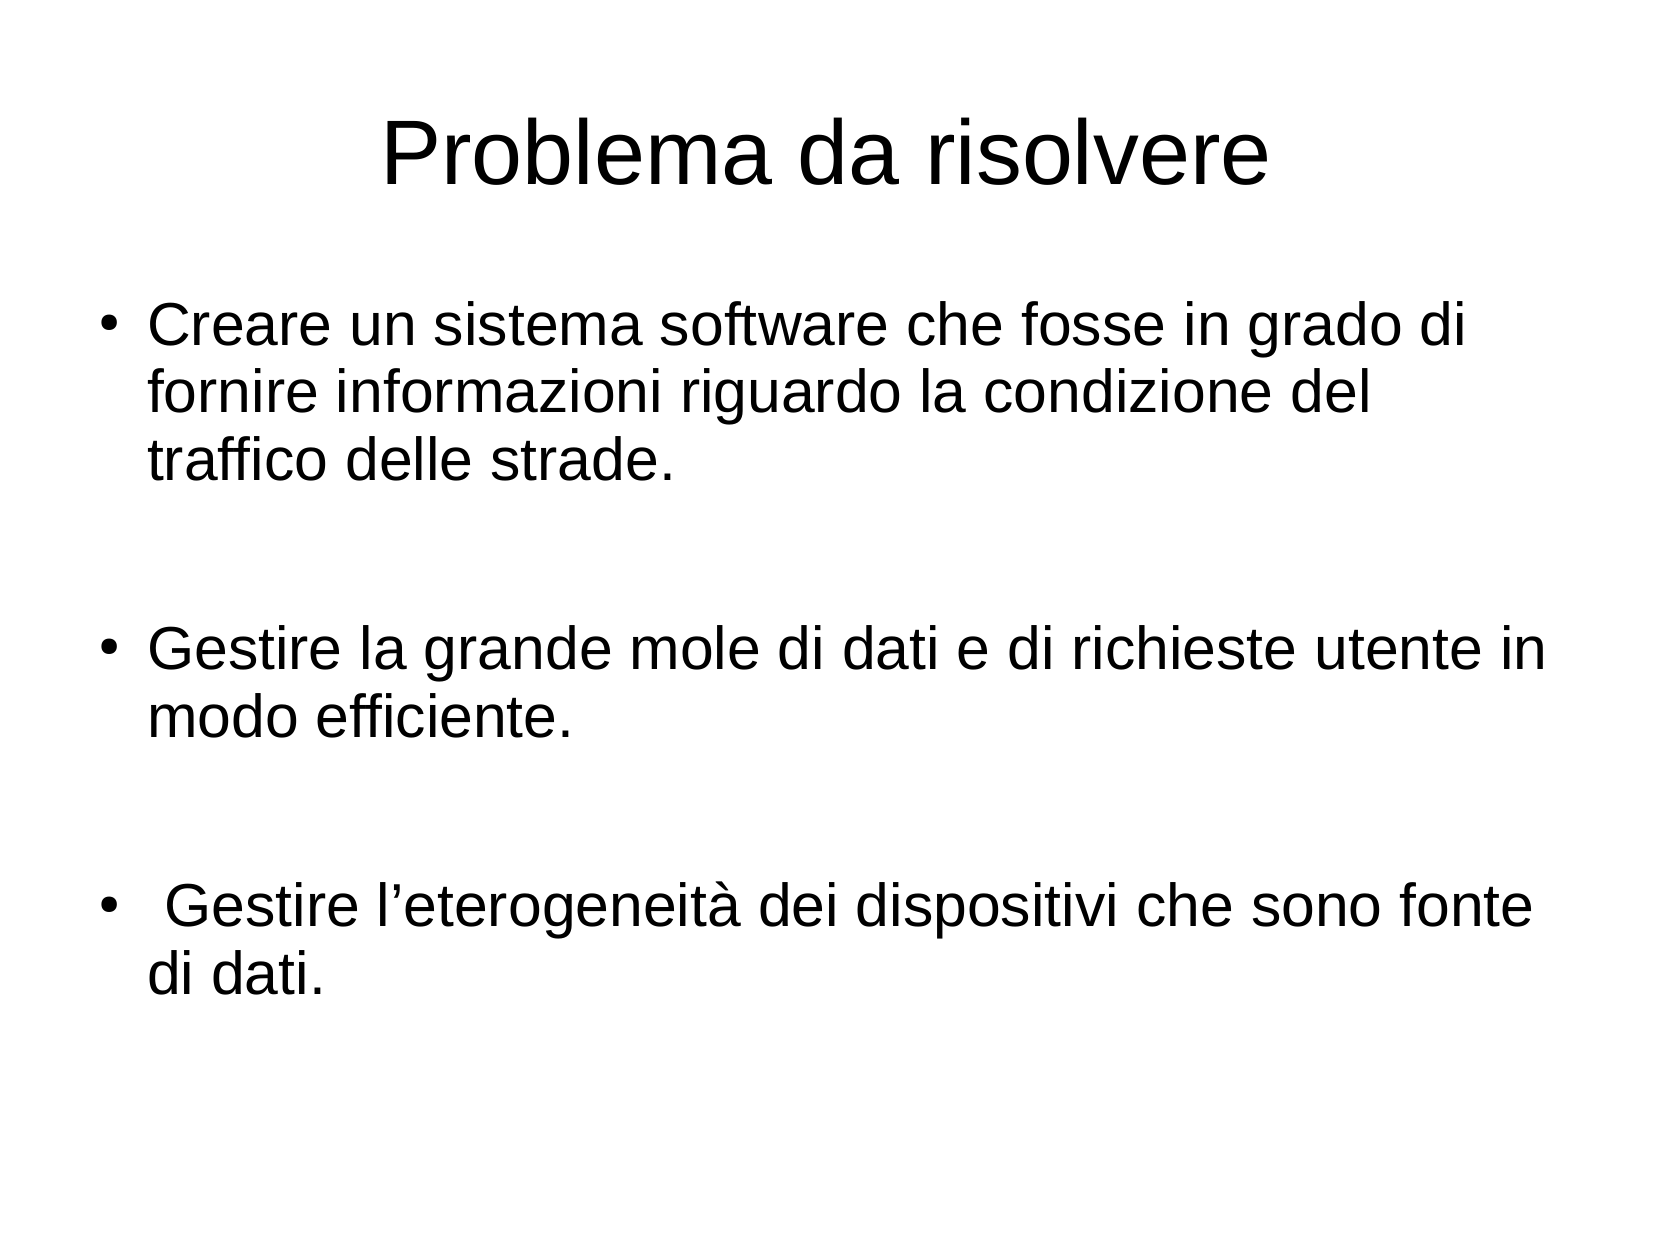

# Problema da risolvere
Creare un sistema software che fosse in grado di fornire informazioni riguardo la condizione del traffico delle strade.
Gestire la grande mole di dati e di richieste utente in modo efficiente.
 Gestire l’eterogeneità dei dispositivi che sono fonte di dati.